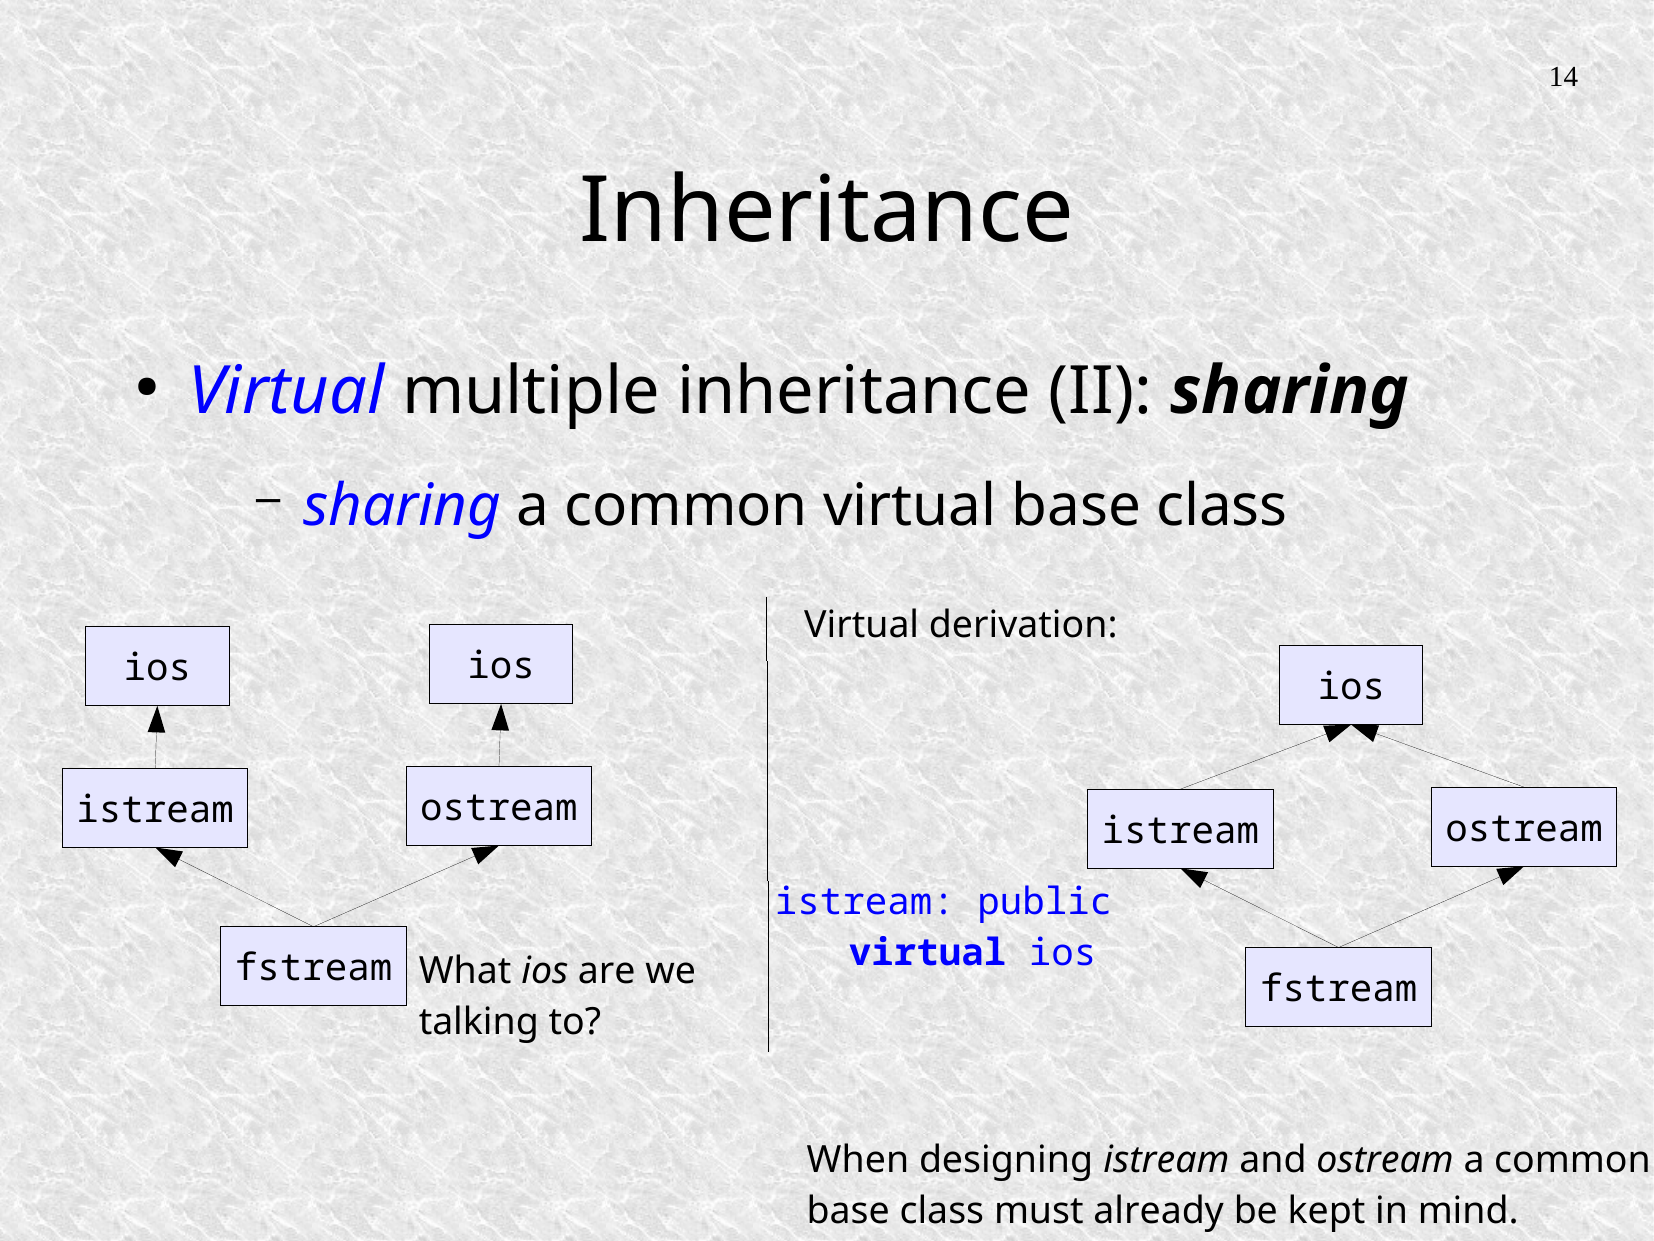

14
# Inheritance
Virtual multiple inheritance (II): sharing
sharing a common virtual base class
Virtual derivation:
ios
ios
ios
ostream
istream
ostream
istream
istream: public
	virtual ios
fstream
What ios are we
talking to?
fstream
When designing istream and ostream a common
base class must already be kept in mind.